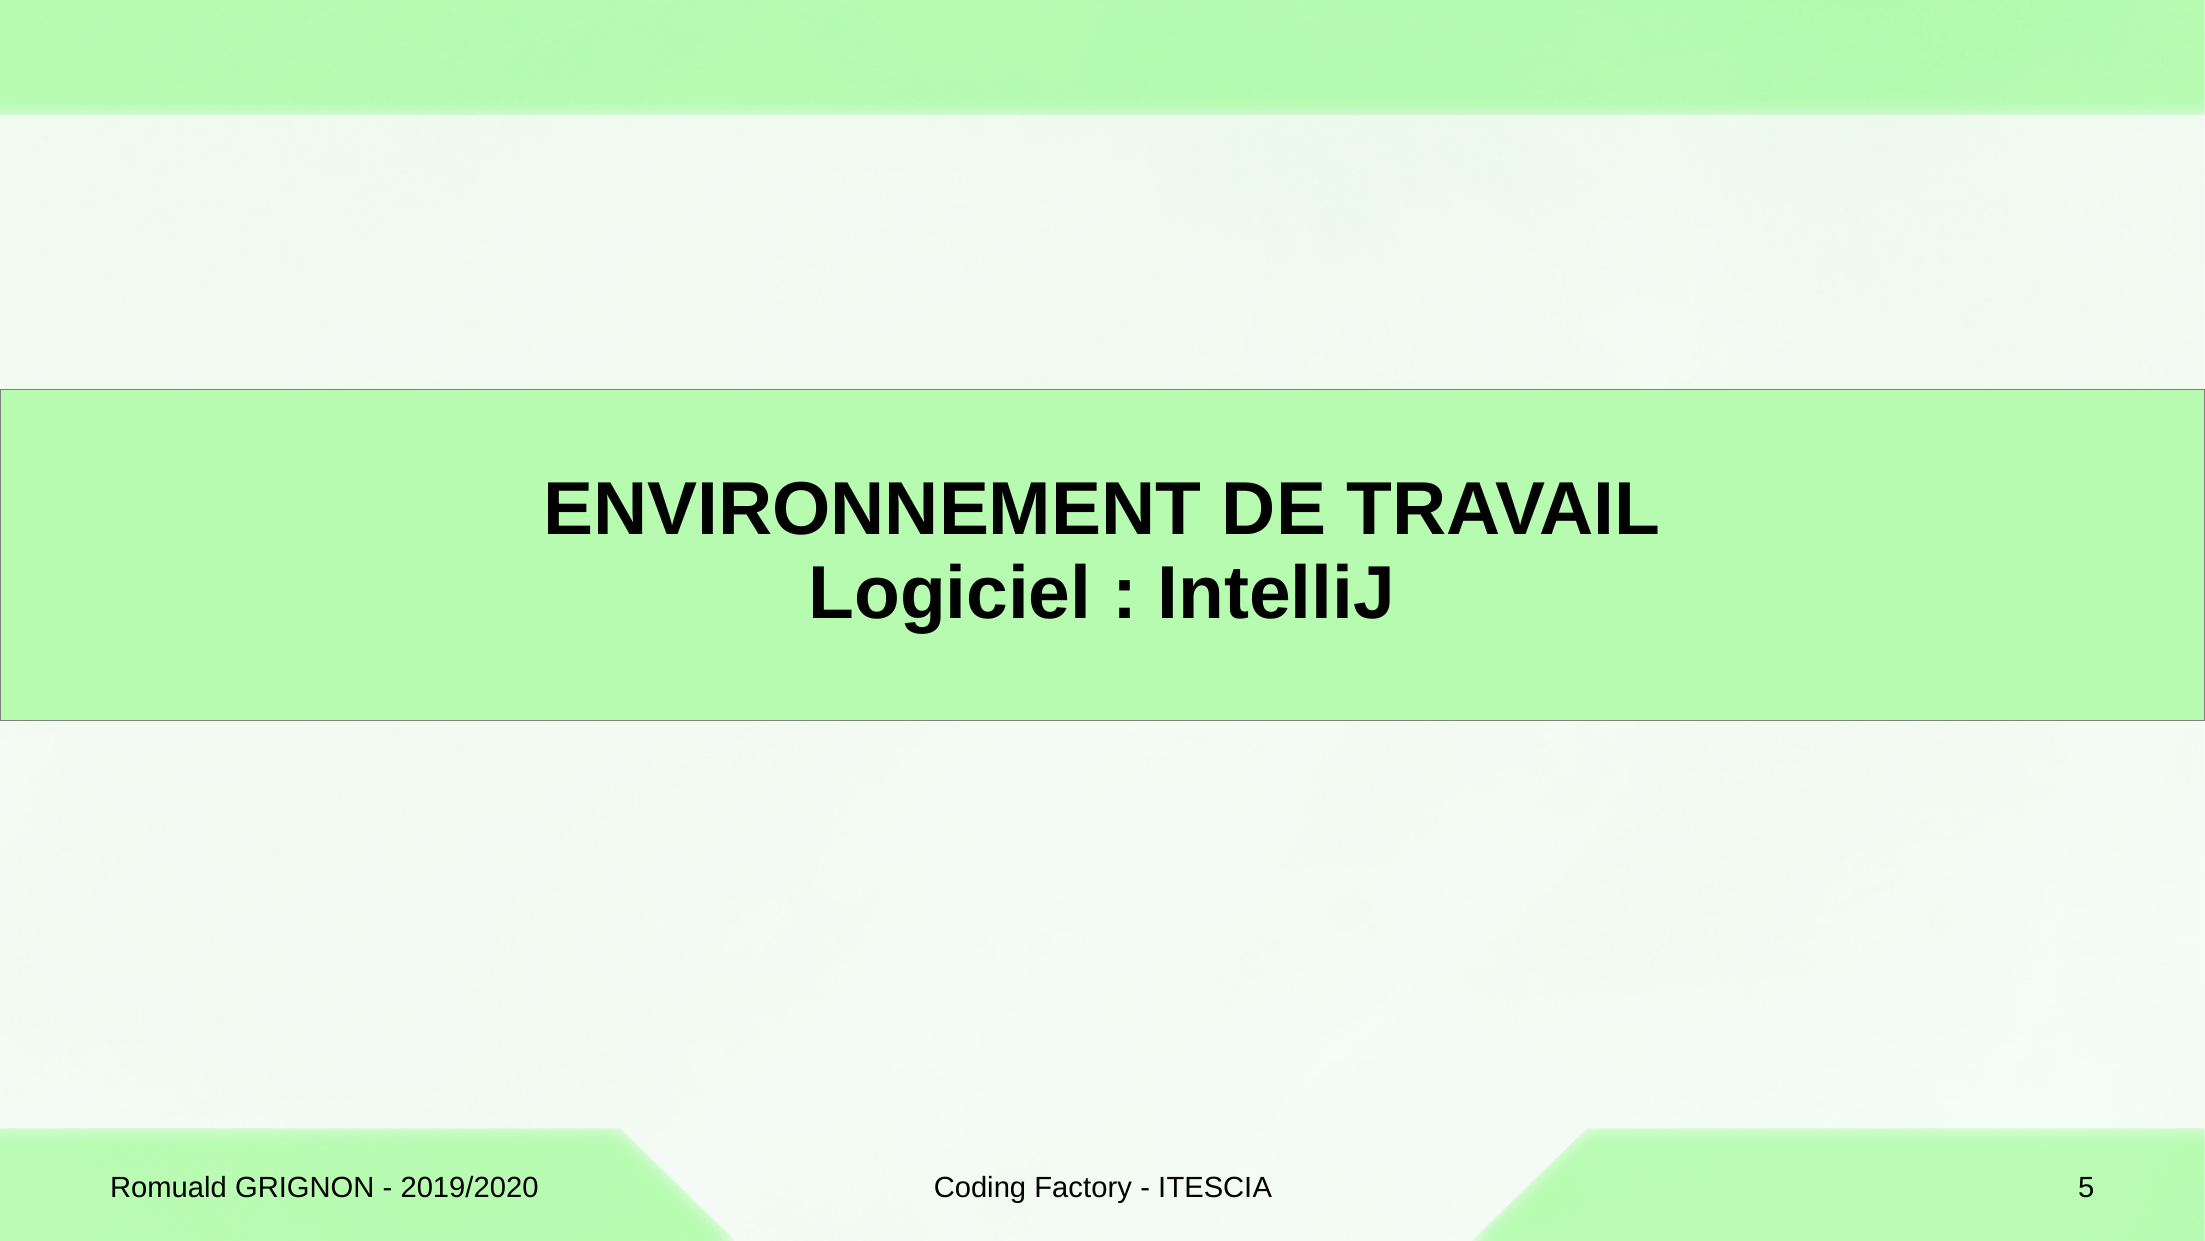

# ENVIRONNEMENT DE TRAVAIL
Logiciel : IntelliJ
Romuald GRIGNON - 2019/2020
Coding Factory - ITESCIA
5